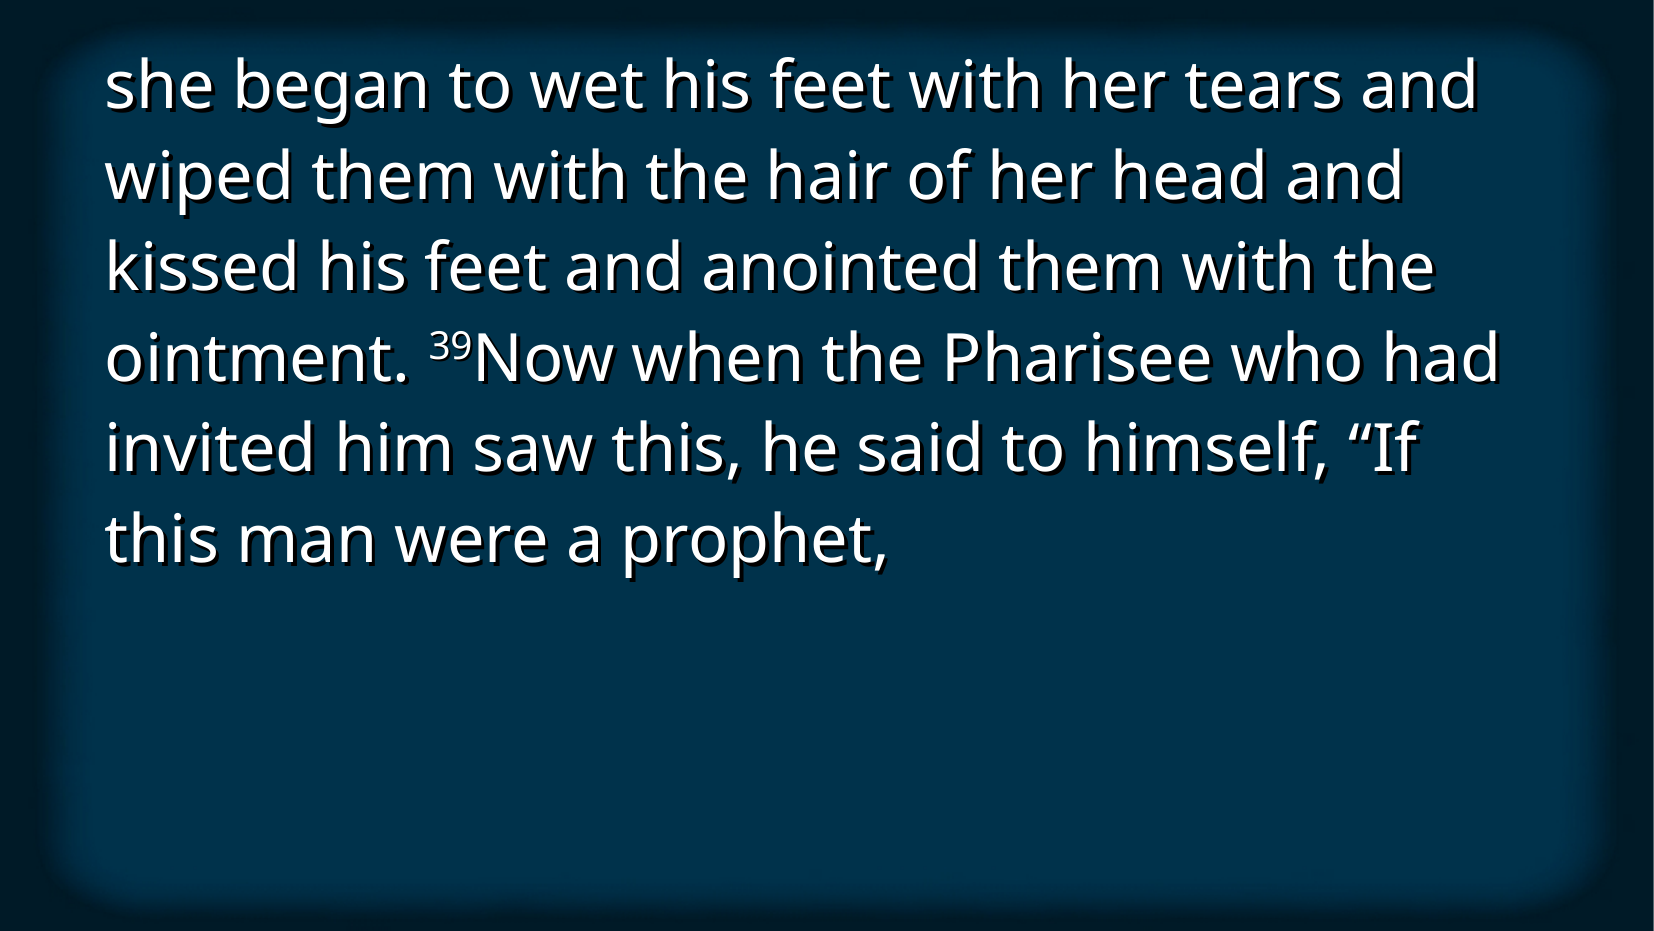

she began to wet his feet with her tears and wiped them with the hair of her head and kissed his feet and anointed them with the ointment. 39Now when the Pharisee who had invited him saw this, he said to himself, “If this man were a prophet,